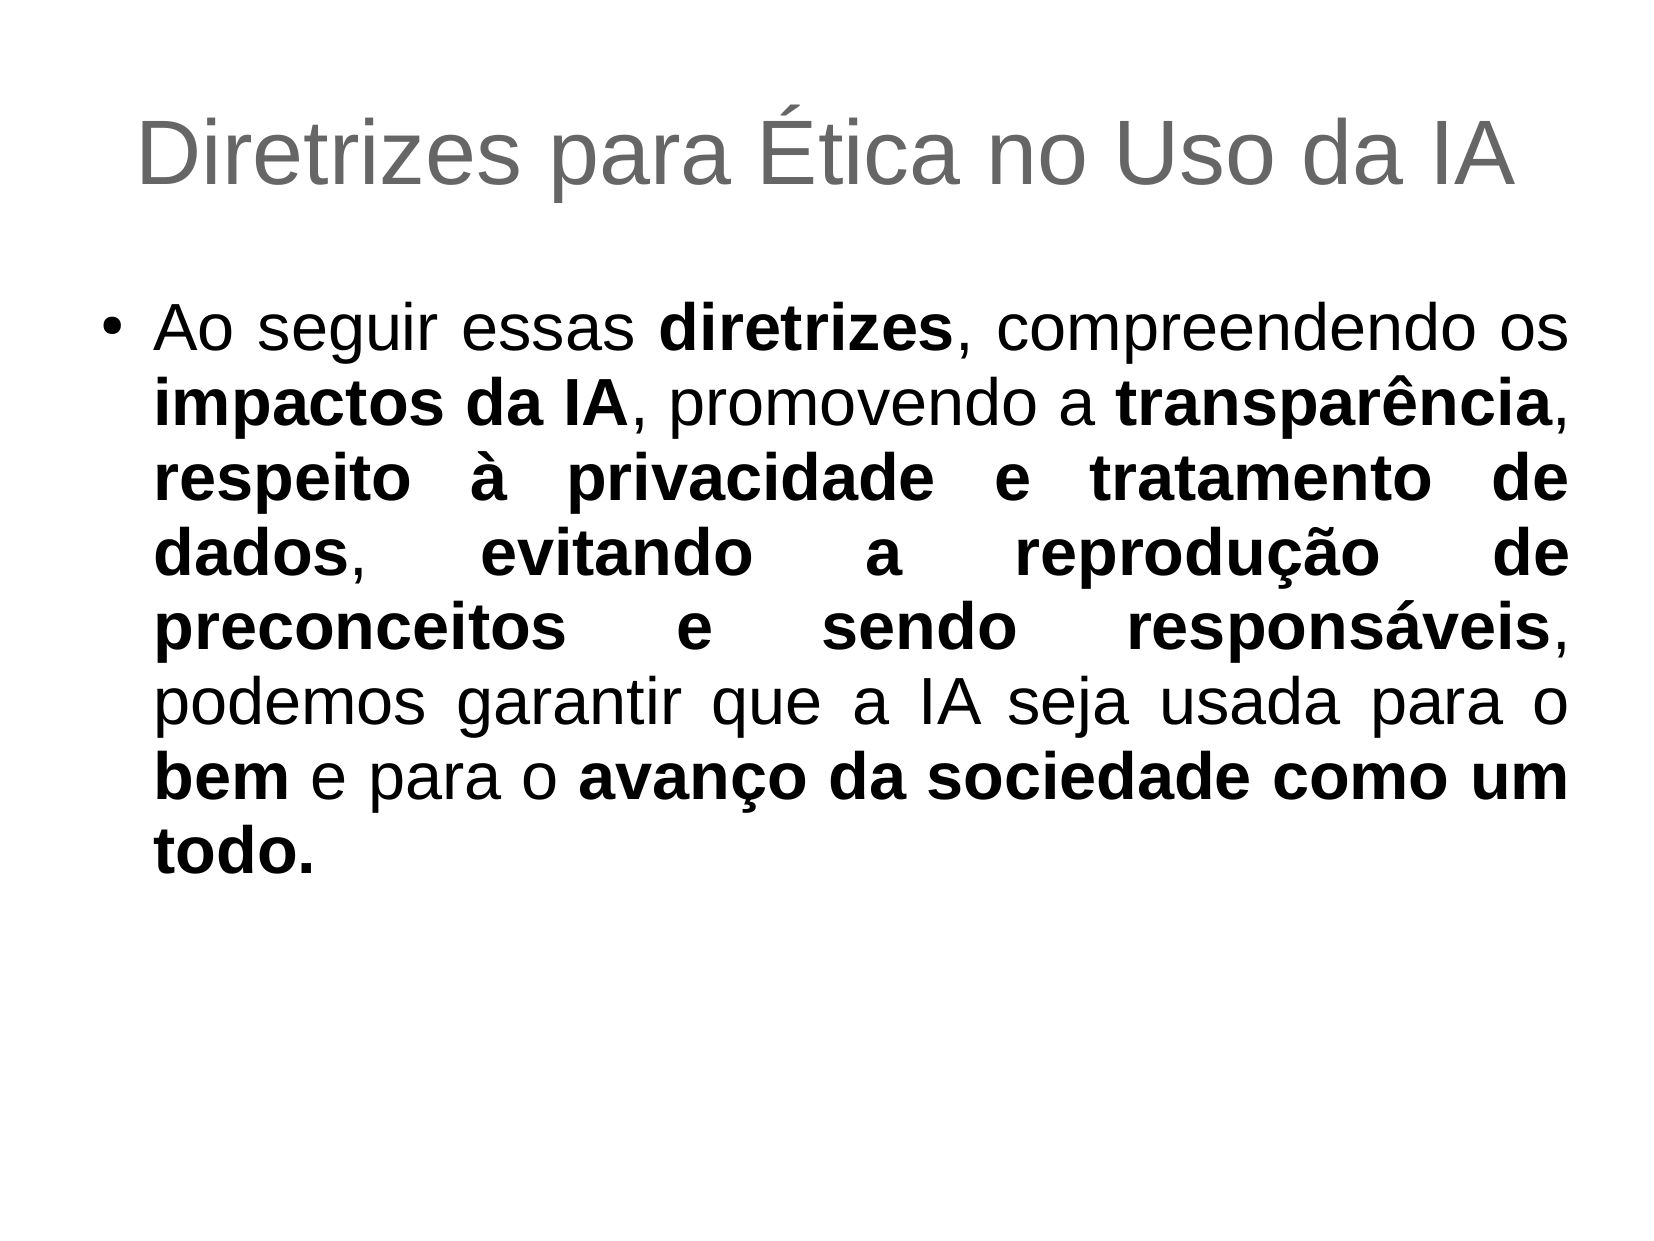

# Diretrizes para Ética no Uso da IA
Ao seguir essas diretrizes, compreendendo os impactos da IA, promovendo a transparência, respeito à privacidade e tratamento de dados, evitando a reprodução de preconceitos e sendo responsáveis, podemos garantir que a IA seja usada para o bem e para o avanço da sociedade como um todo.